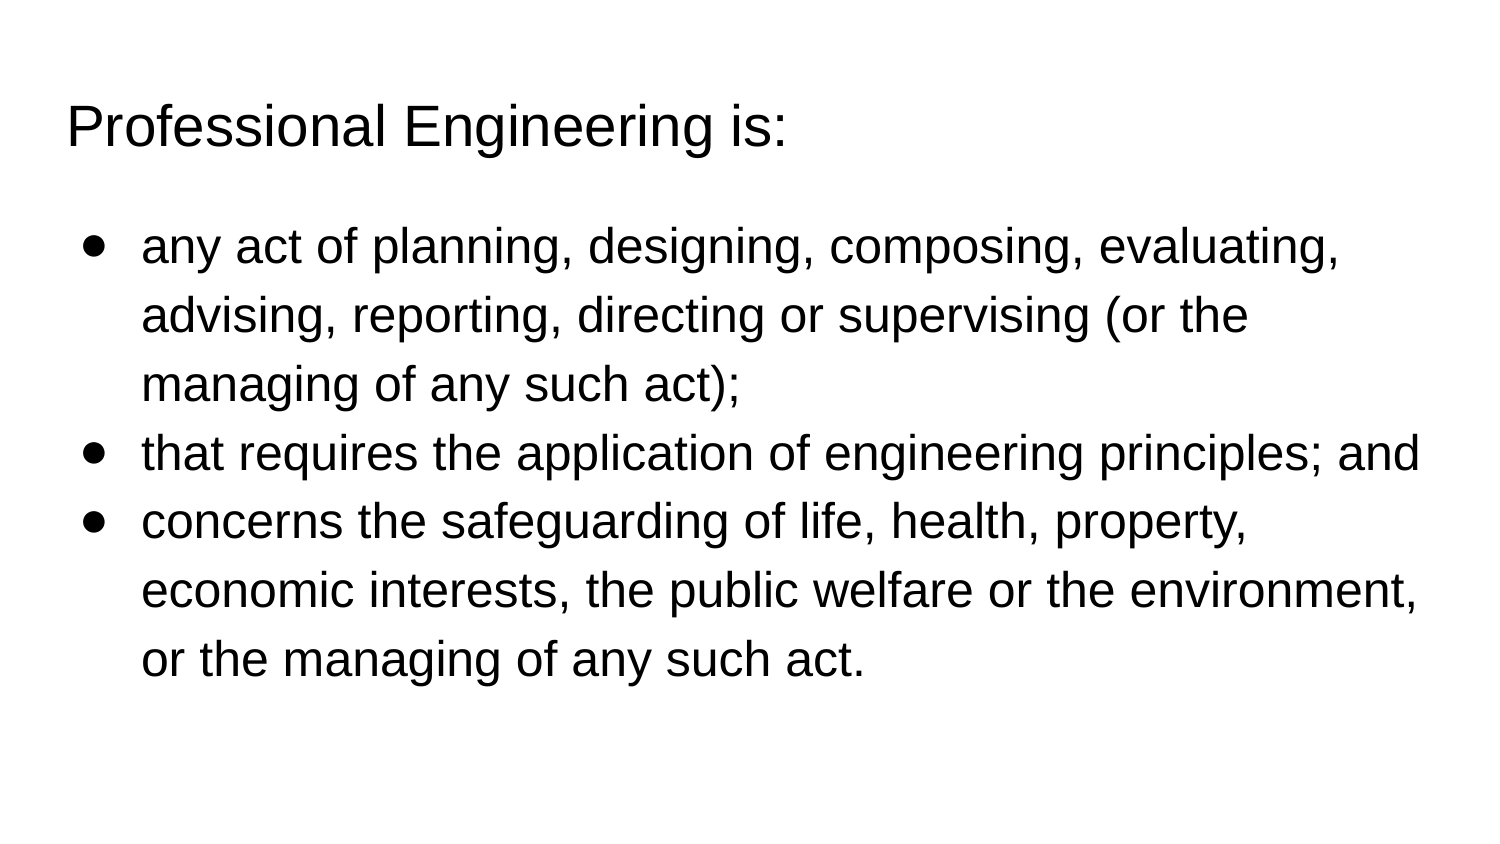

# Professional Engineering is:
any act of planning, designing, composing, evaluating, advising, reporting, directing or supervising (or the managing of any such act);
that requires the application of engineering principles; and
concerns the safeguarding of life, health, property, economic interests, the public welfare or the environment, or the managing of any such act.